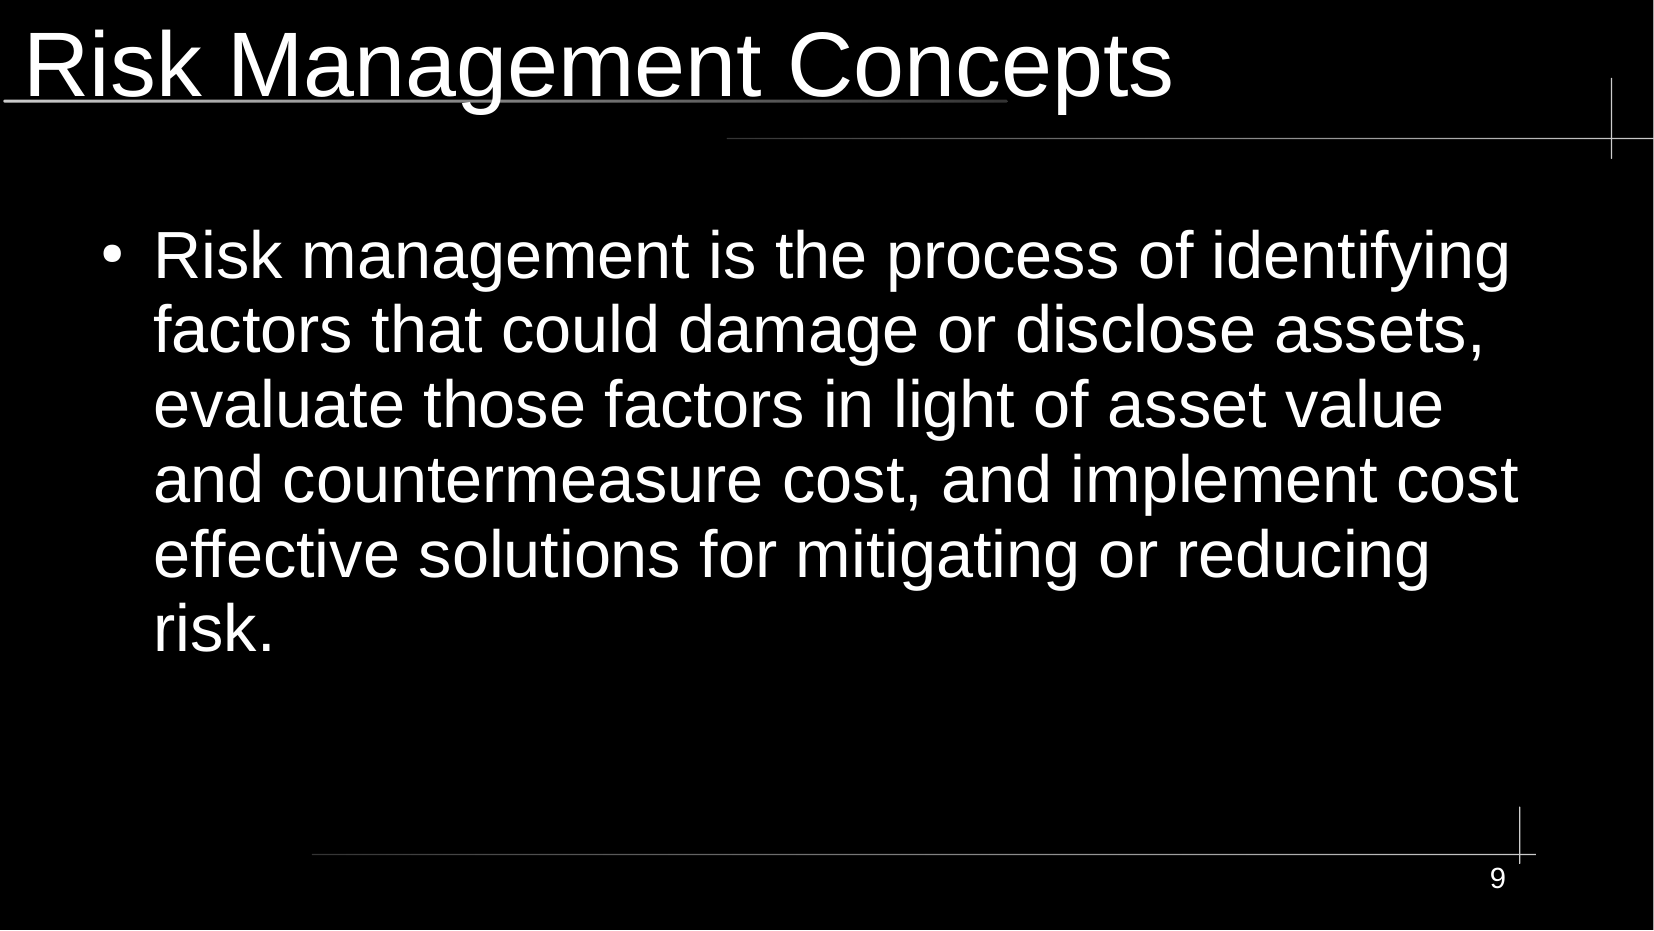

# Risk Management Concepts
Risk management is the process of identifying factors that could damage or disclose assets, evaluate those factors in light of asset value and countermeasure cost, and implement cost effective solutions for mitigating or reducing risk.
9